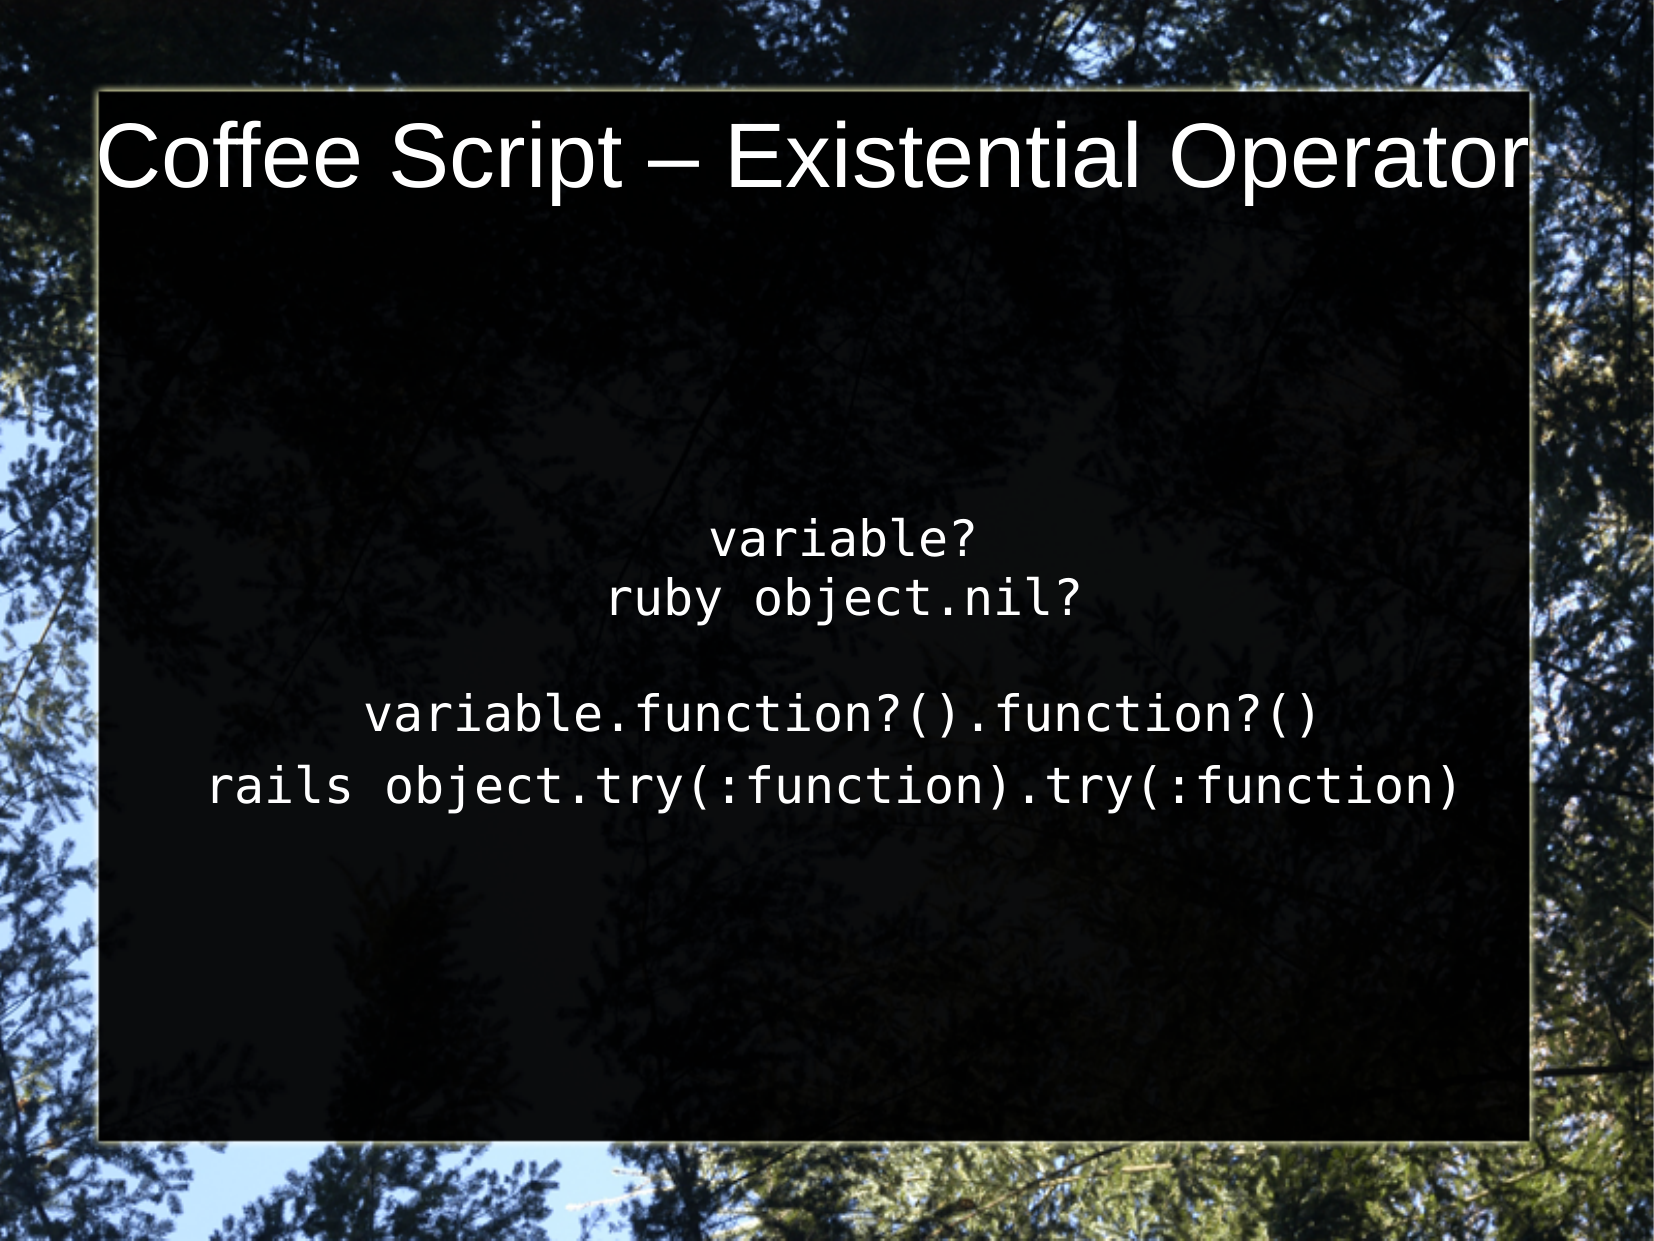

# Coffee Script – Existential Operator
variable?
ruby object.nil?
variable.function?().function?()
rails object.try(:function).try(:function)